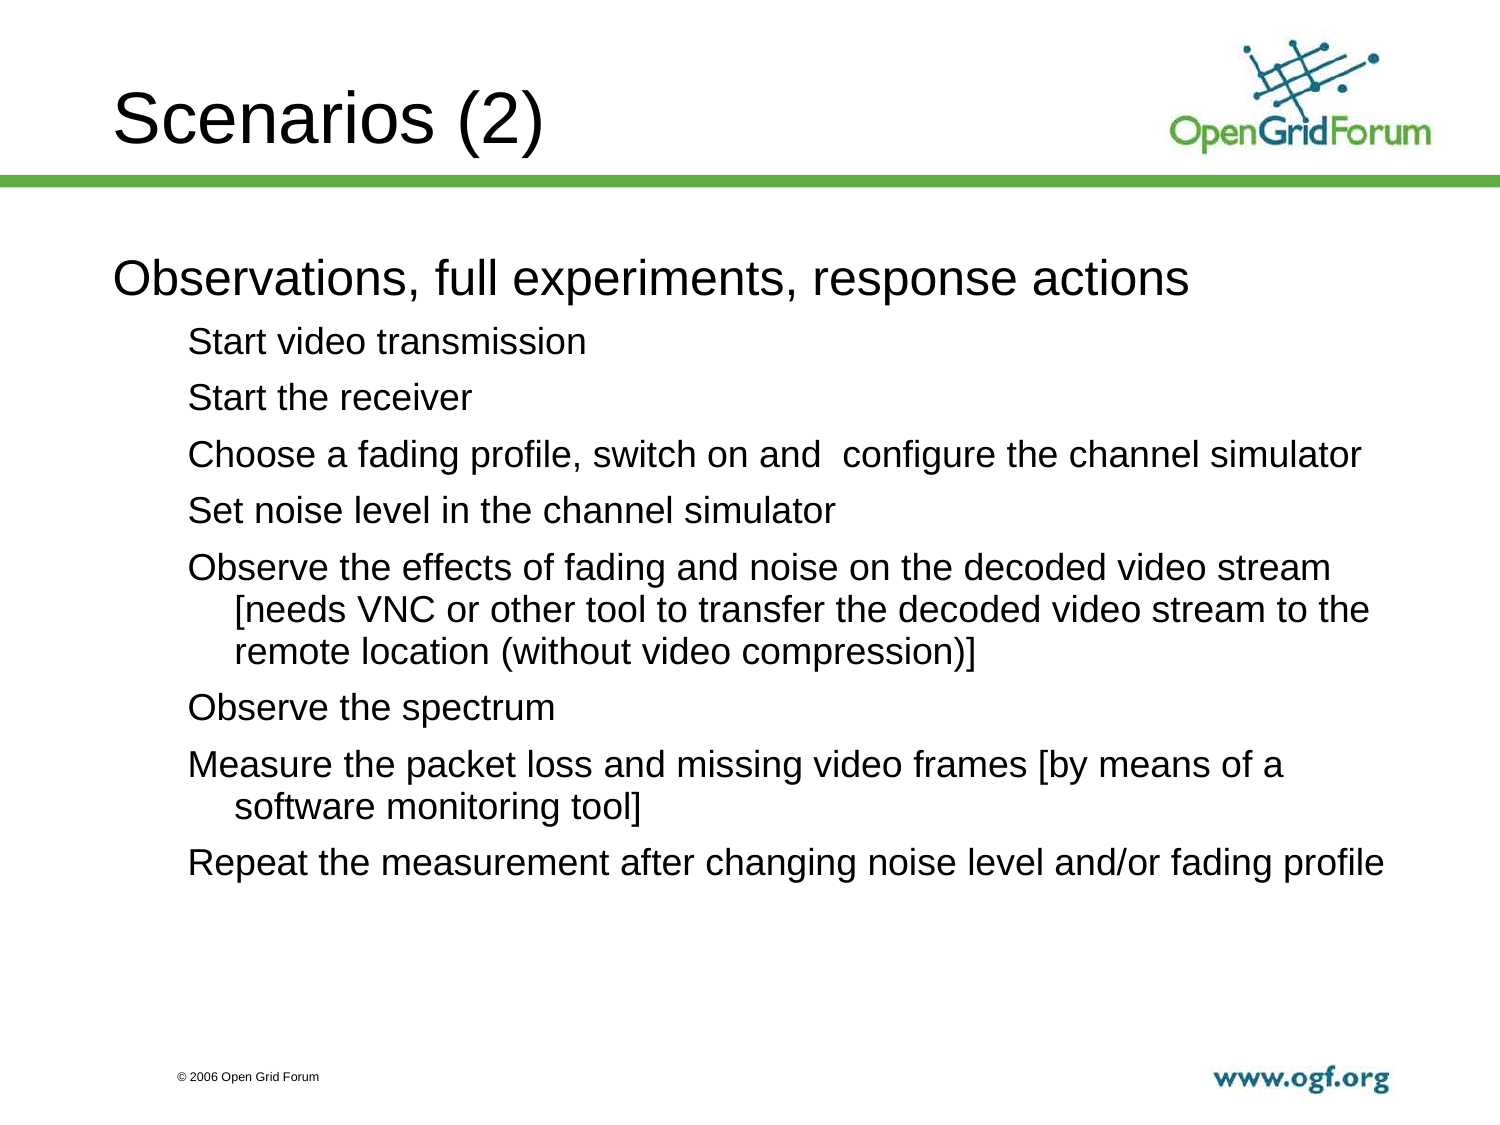

# Scenarios (2)
Observations, full experiments, response actions
Start video transmission
Start the receiver
Choose a fading profile, switch on and configure the channel simulator
Set noise level in the channel simulator
Observe the effects of fading and noise on the decoded video stream [needs VNC or other tool to transfer the decoded video stream to the remote location (without video compression)]
Observe the spectrum
Measure the packet loss and missing video frames [by means of a software monitoring tool]
Repeat the measurement after changing noise level and/or fading profile